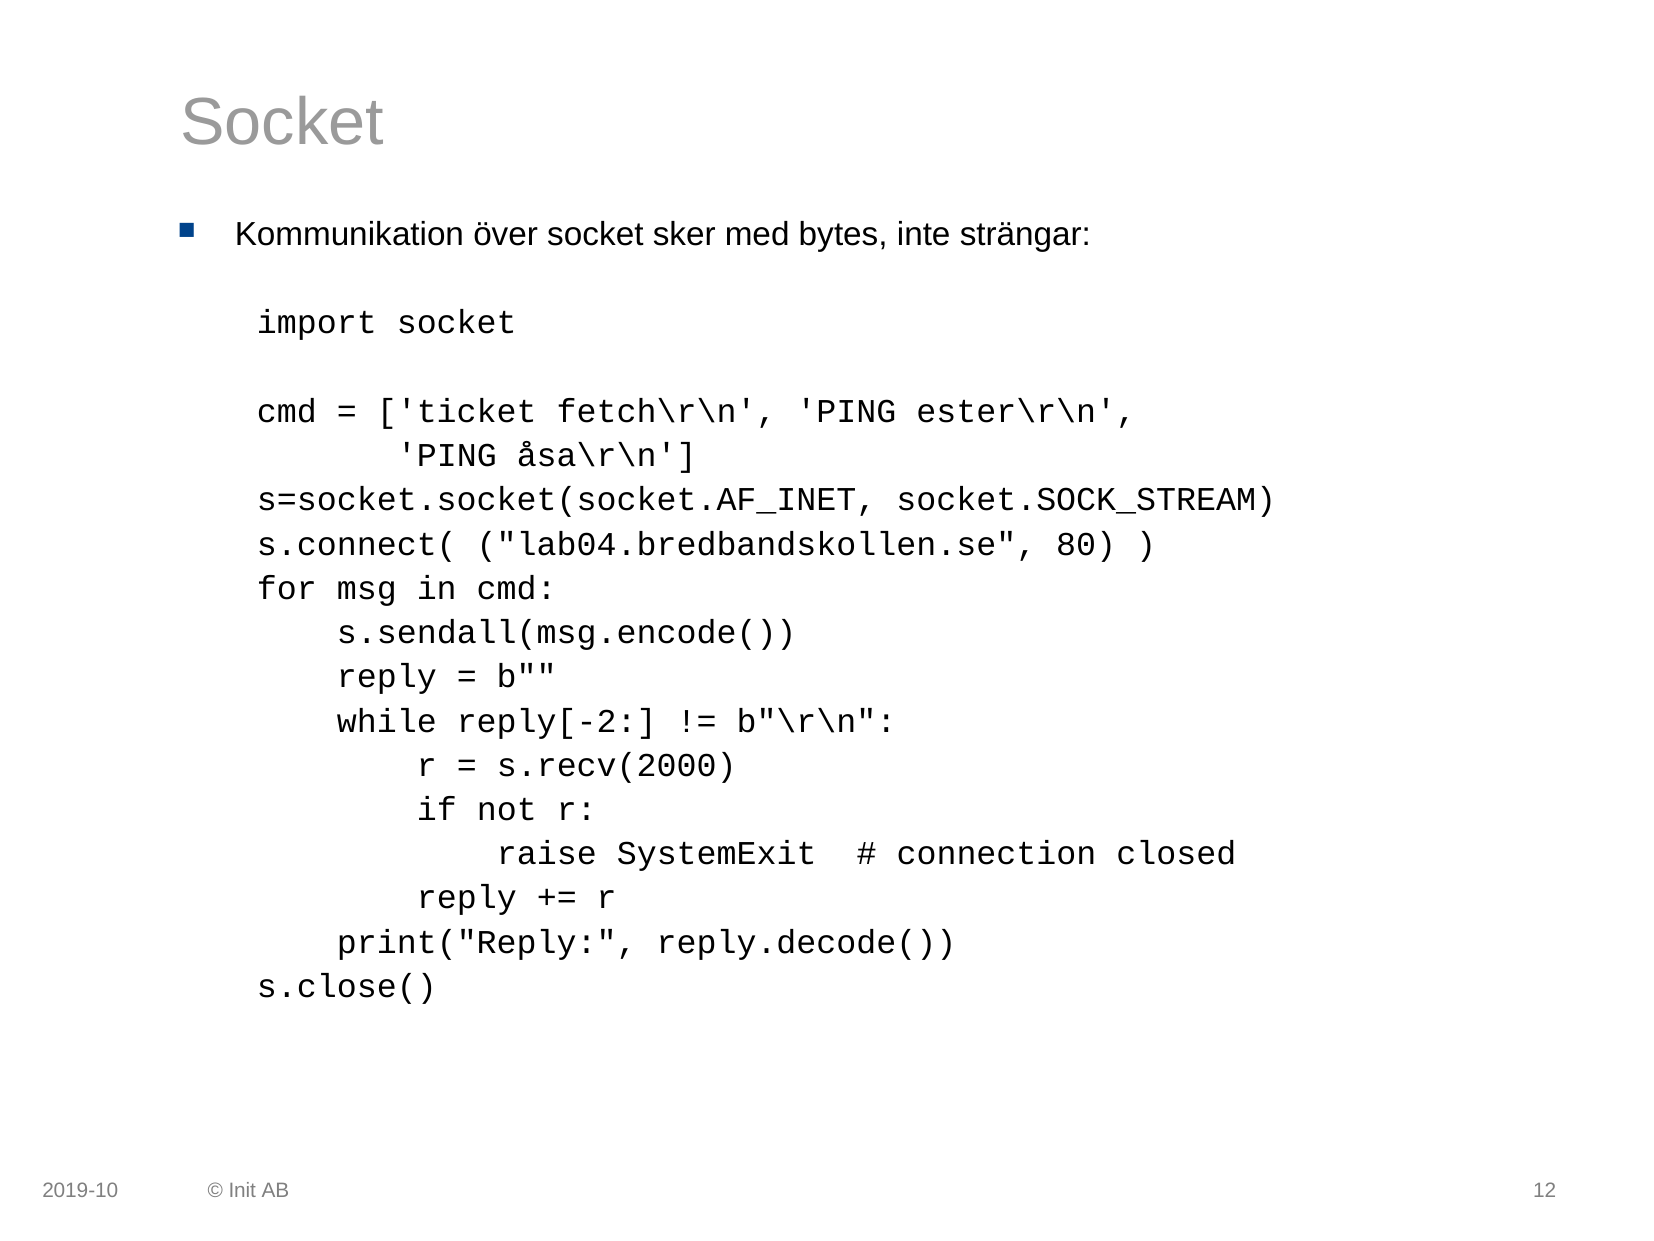

Socket
Kommunikation över socket sker med bytes, inte strängar:
import socket
cmd = ['ticket fetch\r\n', 'PING ester\r\n',
 'PING åsa\r\n']
s=socket.socket(socket.AF_INET, socket.SOCK_STREAM)
s.connect( ("lab04.bredbandskollen.se", 80) )
for msg in cmd:
 s.sendall(msg.encode())
 reply = b""
 while reply[-2:] != b"\r\n":
 r = s.recv(2000)
 if not r:
 raise SystemExit # connection closed
 reply += r
 print("Reply:", reply.decode())
s.close()
2019-10
© Init AB